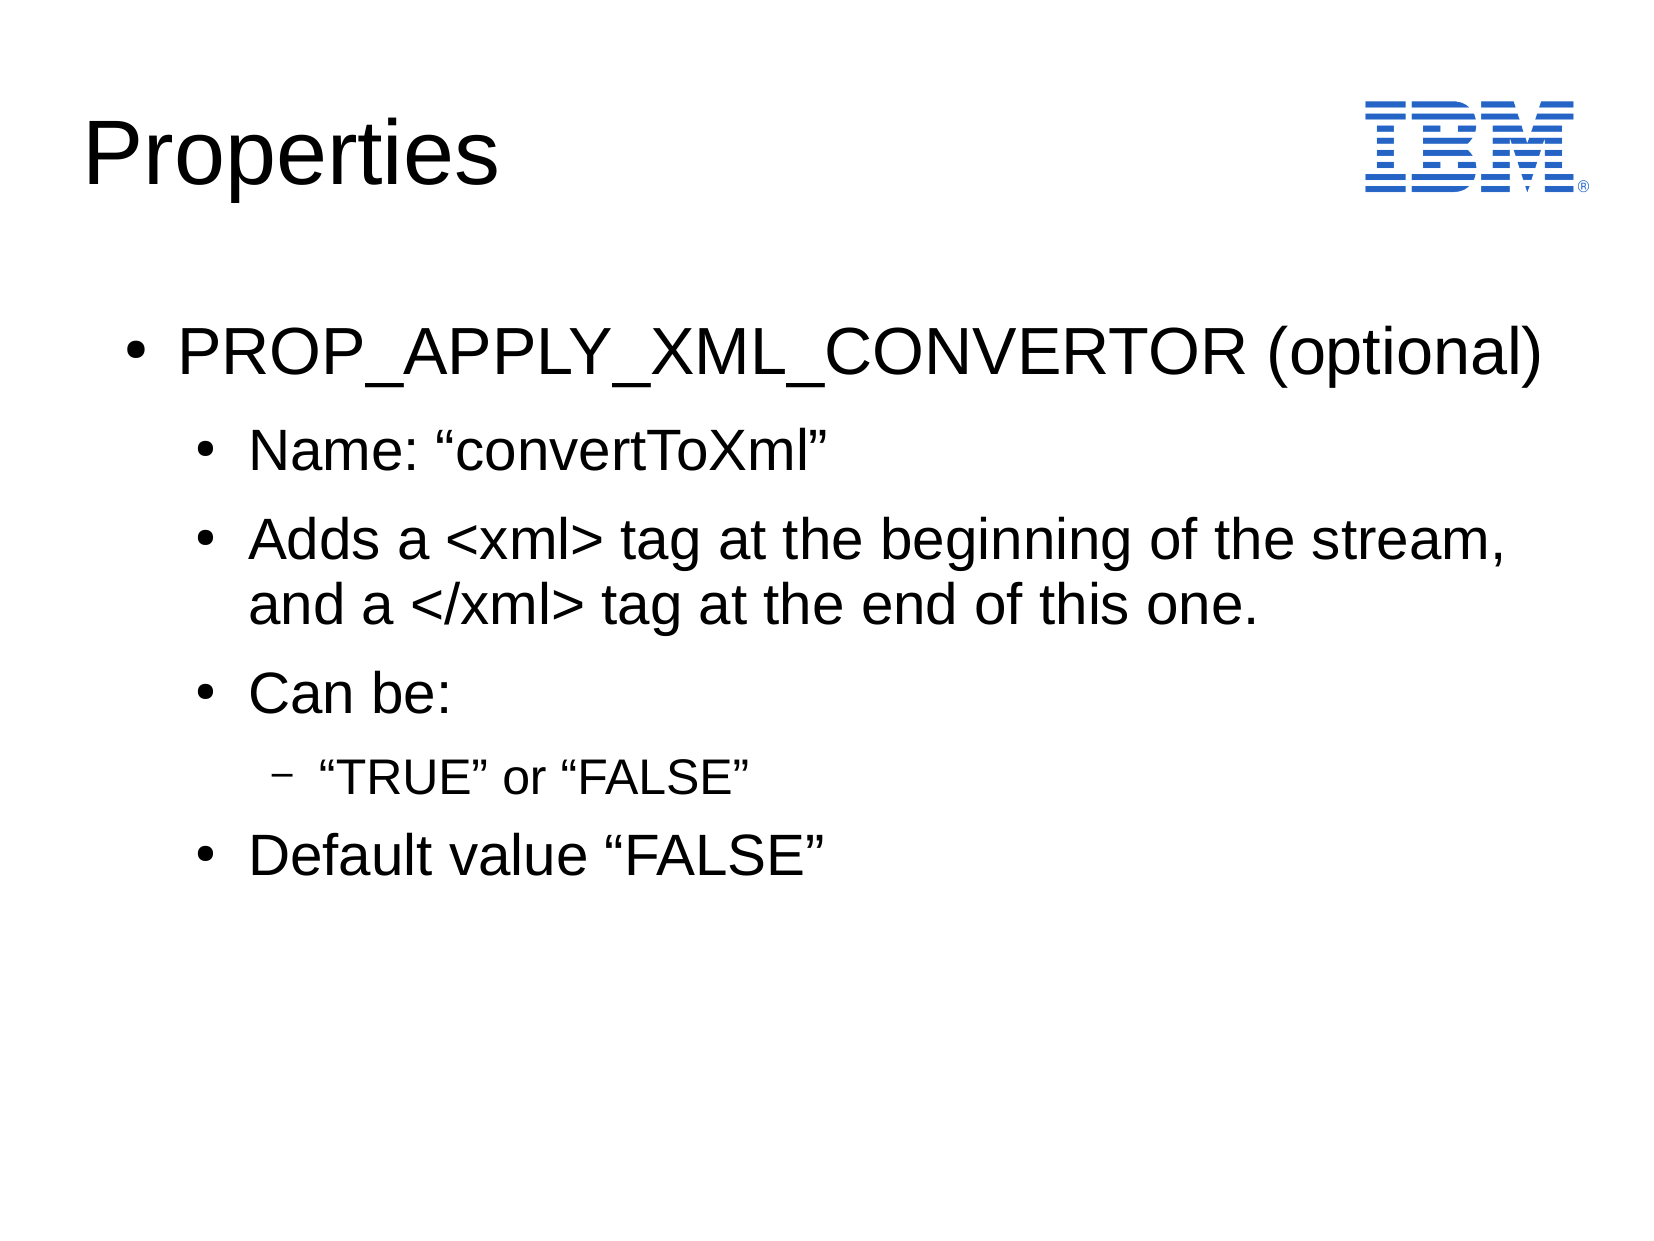

# Properties
PROP_APPLY_XML_CONVERTOR (optional)
Name: “convertToXml”
Adds a <xml> tag at the beginning of the stream, and a </xml> tag at the end of this one.
Can be:
“TRUE” or “FALSE”
Default value “FALSE”